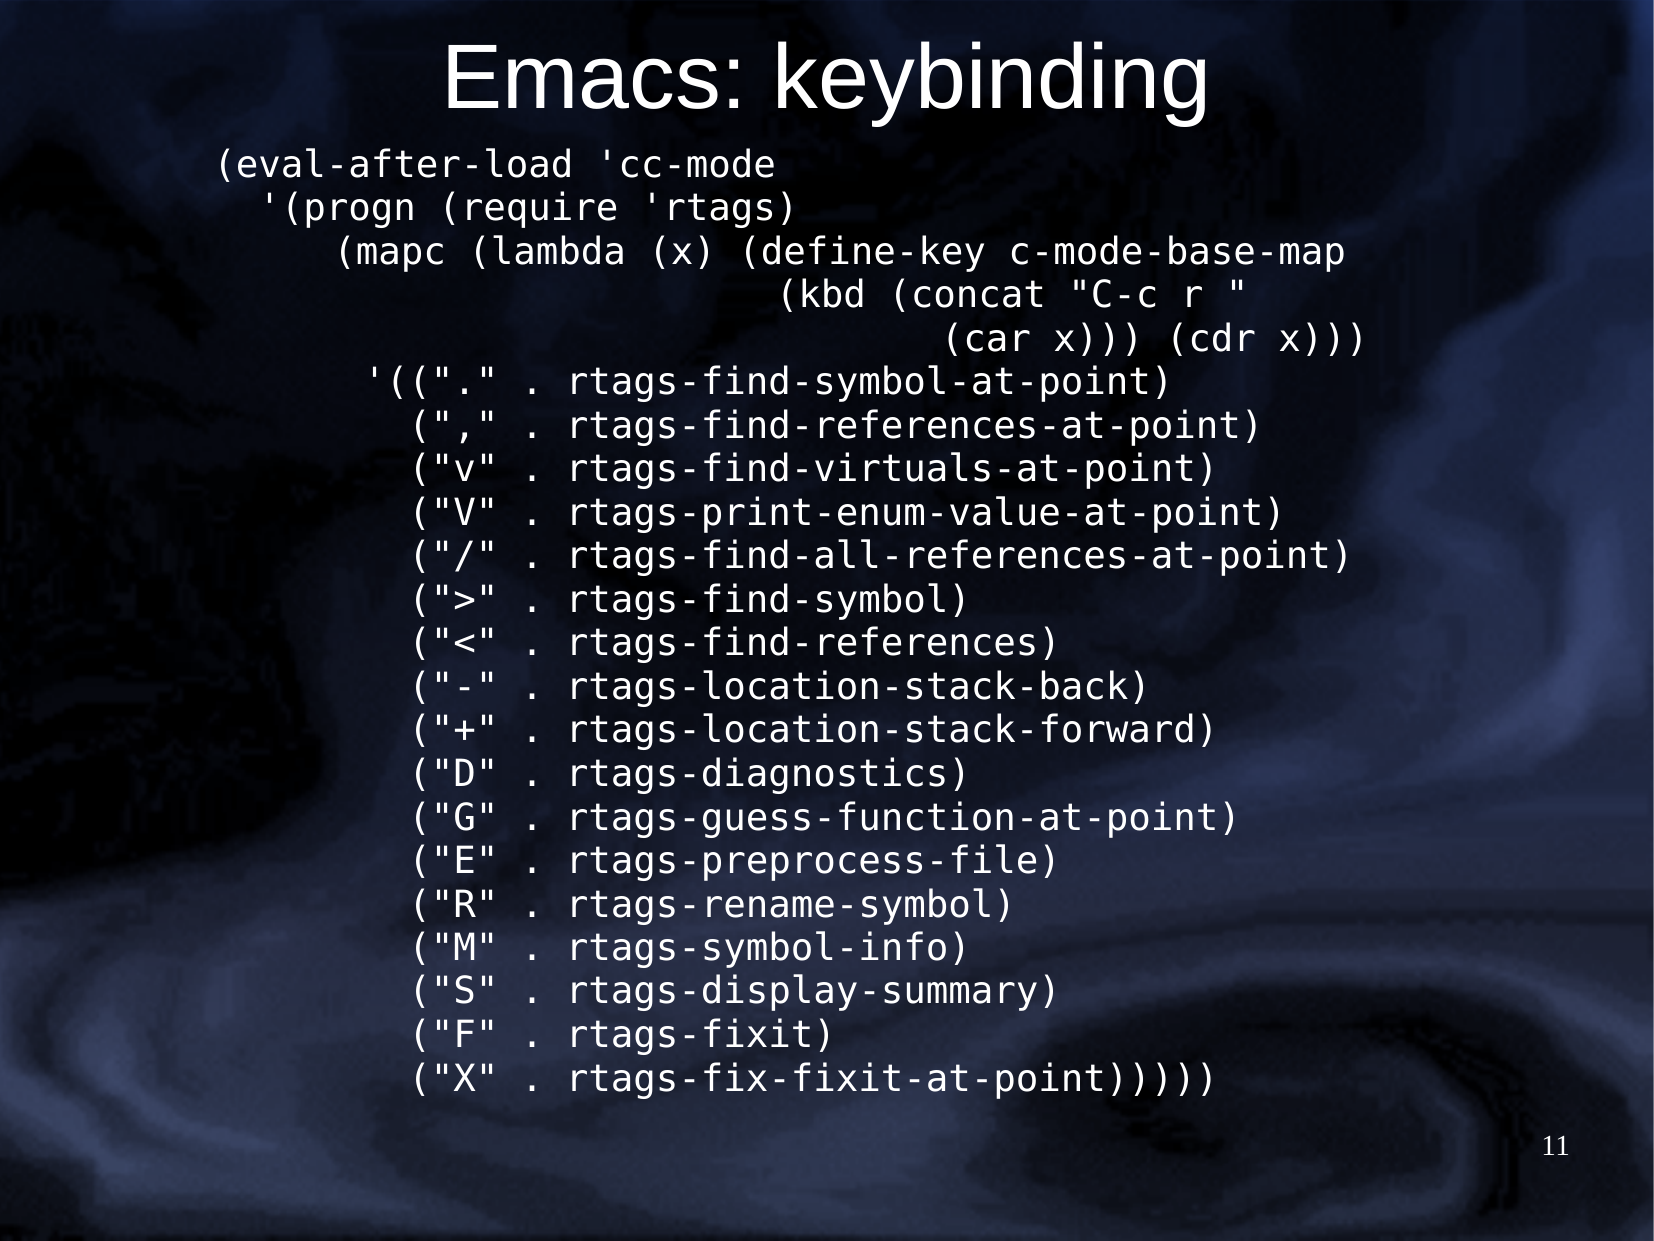

# Emacs: keybinding
(eval-after-load 'cc-mode
 '(progn (require 'rtags)
	 (mapc (lambda (x) (define-key c-mode-base-map
			 (kbd (concat "C-c r "
 			 (car x))) (cdr x)))
		'(("." . rtags-find-symbol-at-point)
		 ("," . rtags-find-references-at-point)
		 ("v" . rtags-find-virtuals-at-point)
		 ("V" . rtags-print-enum-value-at-point)
		 ("/" . rtags-find-all-references-at-point)
		 (">" . rtags-find-symbol)
		 ("<" . rtags-find-references)
		 ("-" . rtags-location-stack-back)
		 ("+" . rtags-location-stack-forward)
		 ("D" . rtags-diagnostics)
		 ("G" . rtags-guess-function-at-point)
		 ("E" . rtags-preprocess-file)
		 ("R" . rtags-rename-symbol)
		 ("M" . rtags-symbol-info)
		 ("S" . rtags-display-summary)
		 ("F" . rtags-fixit)
		 ("X" . rtags-fix-fixit-at-point)))))
11